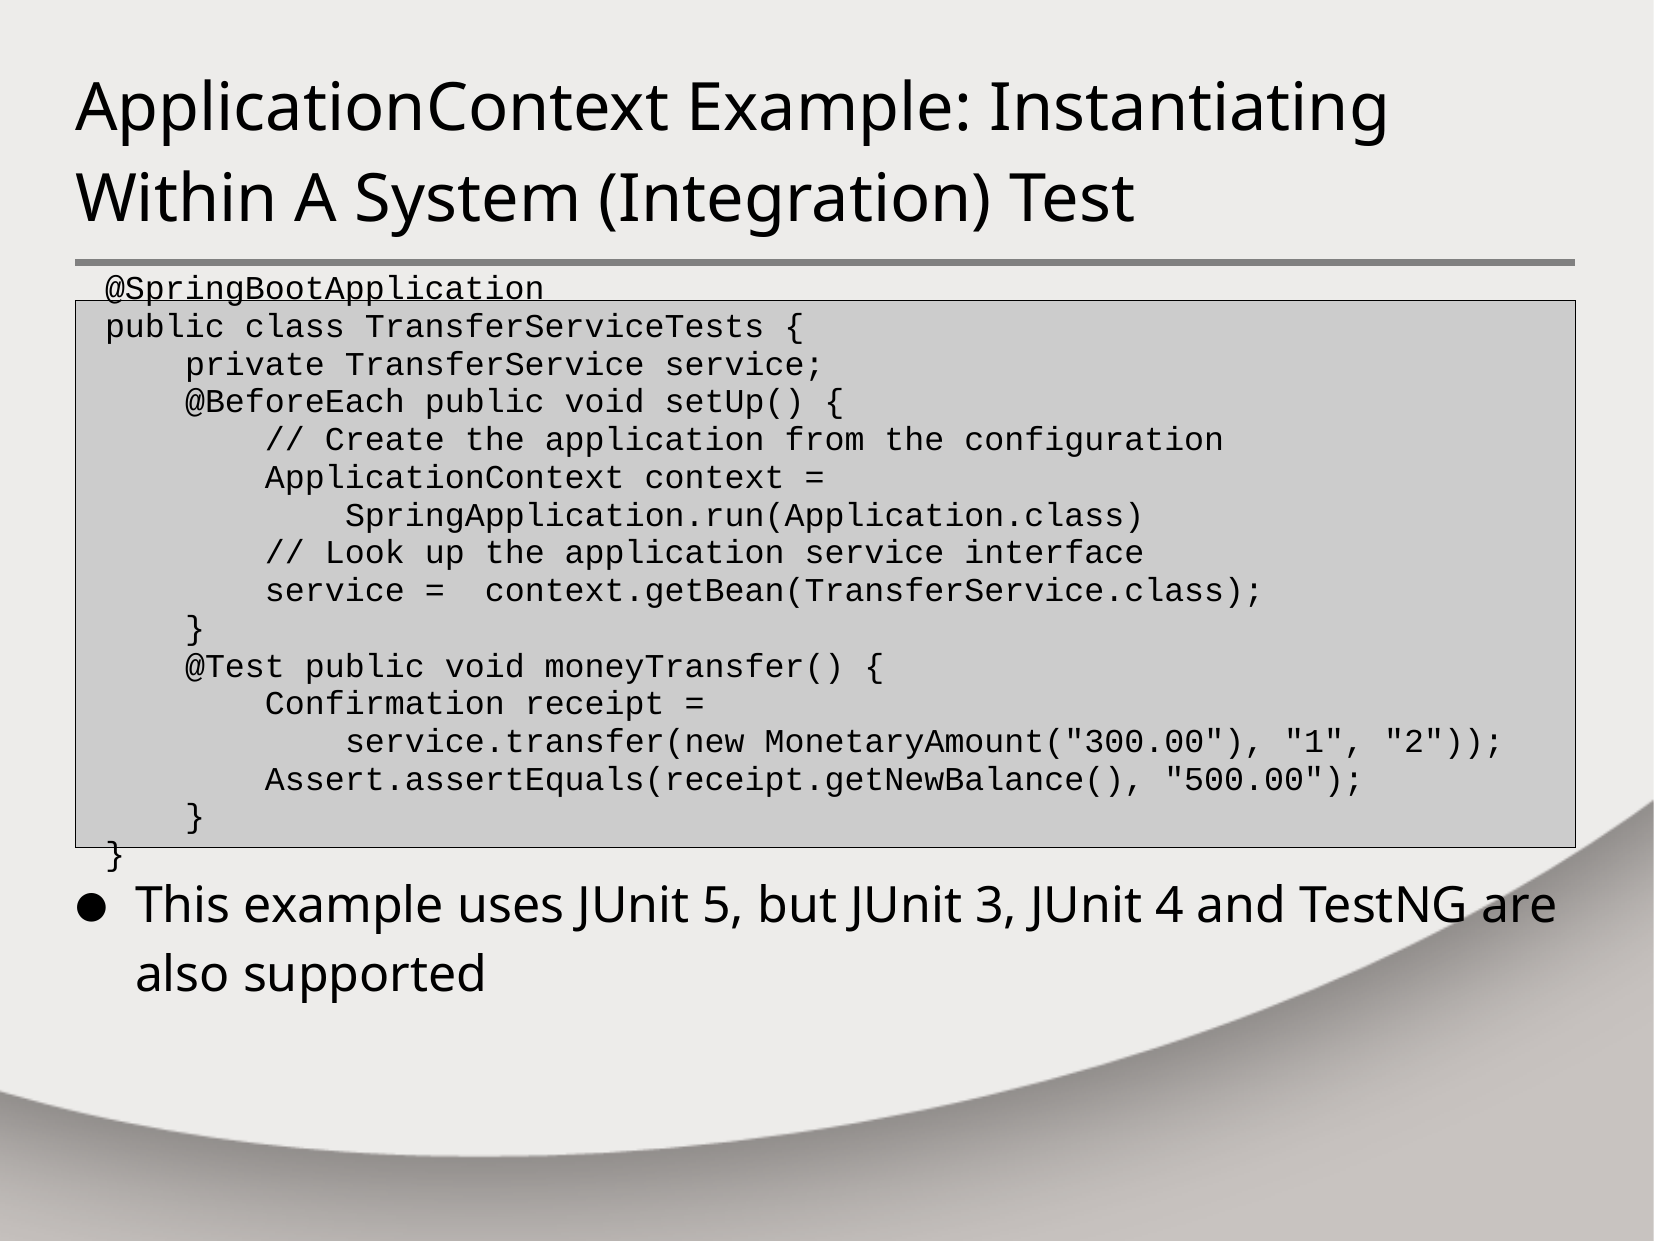

# ApplicationContext Example: Instantiating Within A System (Integration) Test
This example uses JUnit 5, but JUnit 3, JUnit 4 and TestNG are also supported
@SpringBootApplication
public class TransferServiceTests {
 private TransferService service;
 @BeforeEach public void setUp() {
 // Create the application from the configuration
 ApplicationContext context =
 SpringApplication.run(Application.class)
 // Look up the application service interface
 service = context.getBean(TransferService.class);
 }
 @Test public void moneyTransfer() {
 Confirmation receipt =
 service.transfer(new MonetaryAmount("300.00"), "1", "2"));
 Assert.assertEquals(receipt.getNewBalance(), "500.00");
 }
}